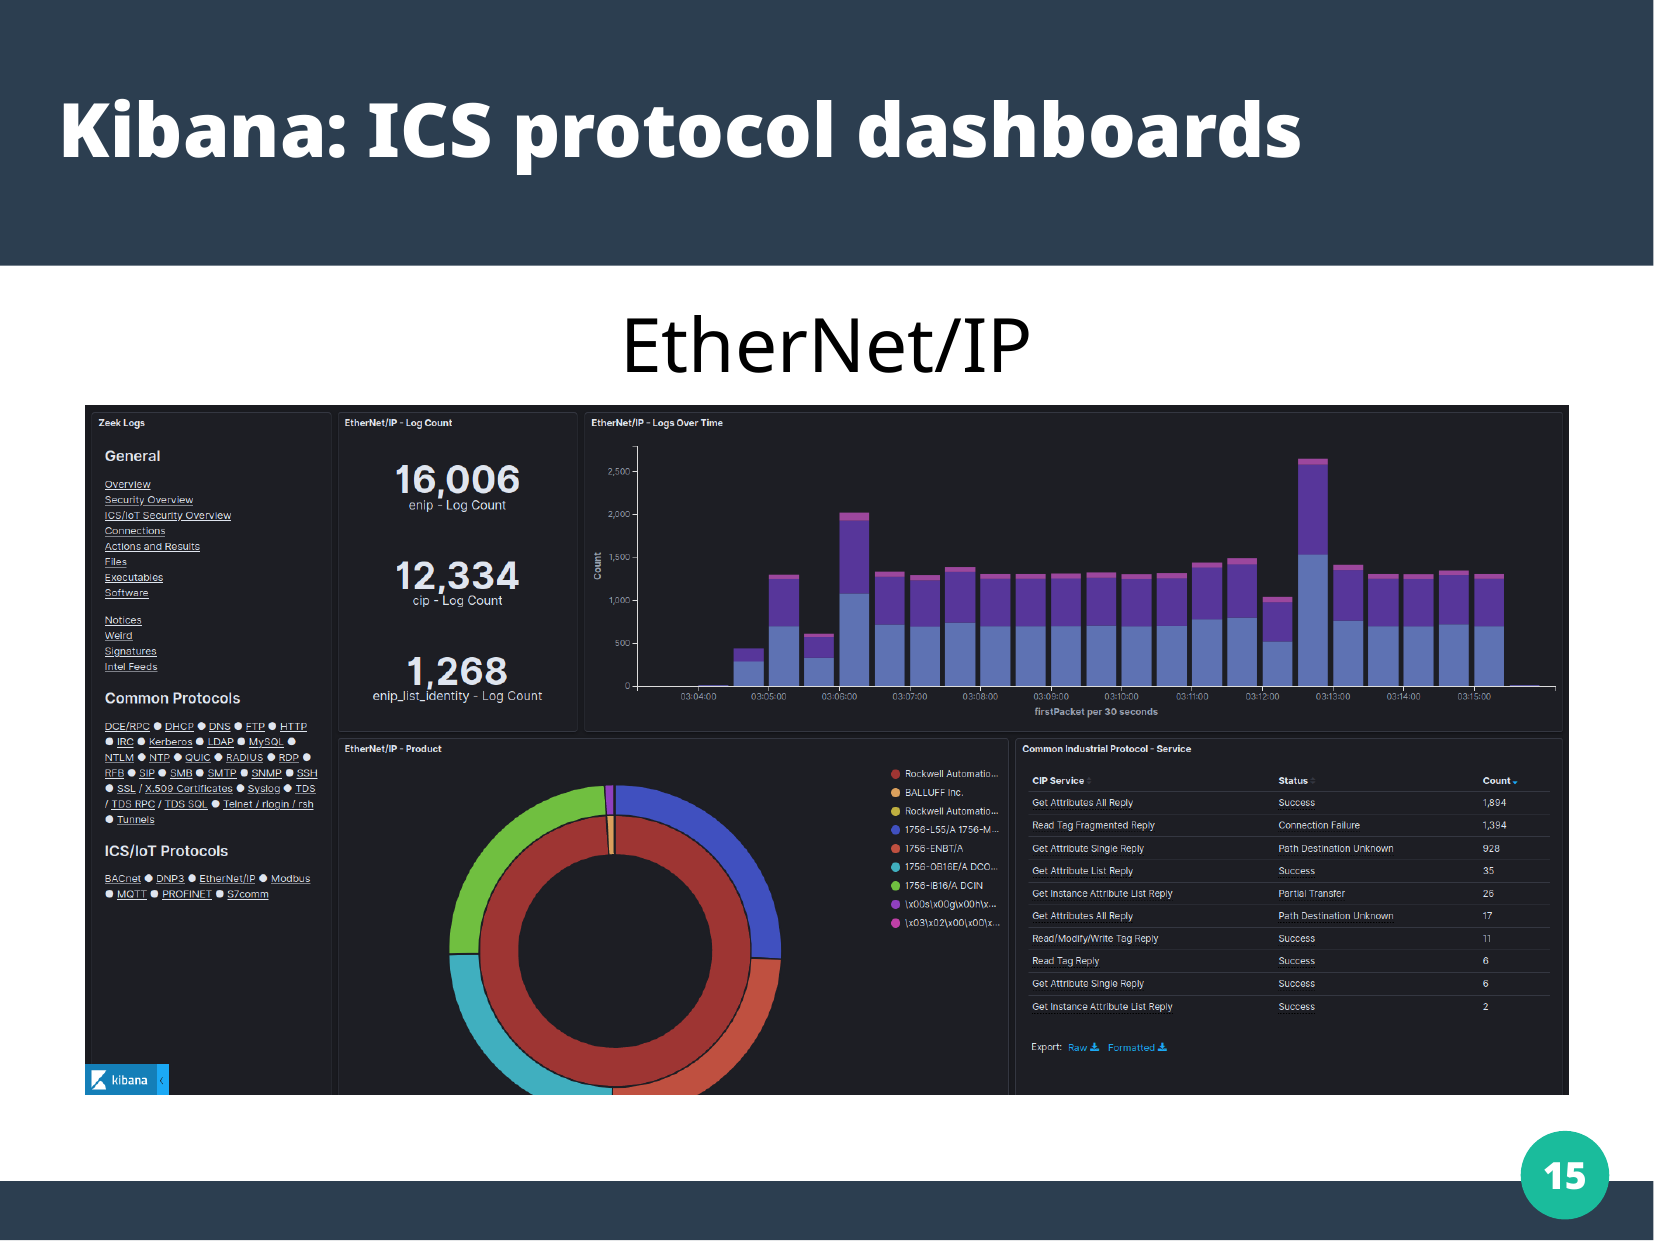

# Kibana: ICS protocol dashboards
EtherNet/IP
15